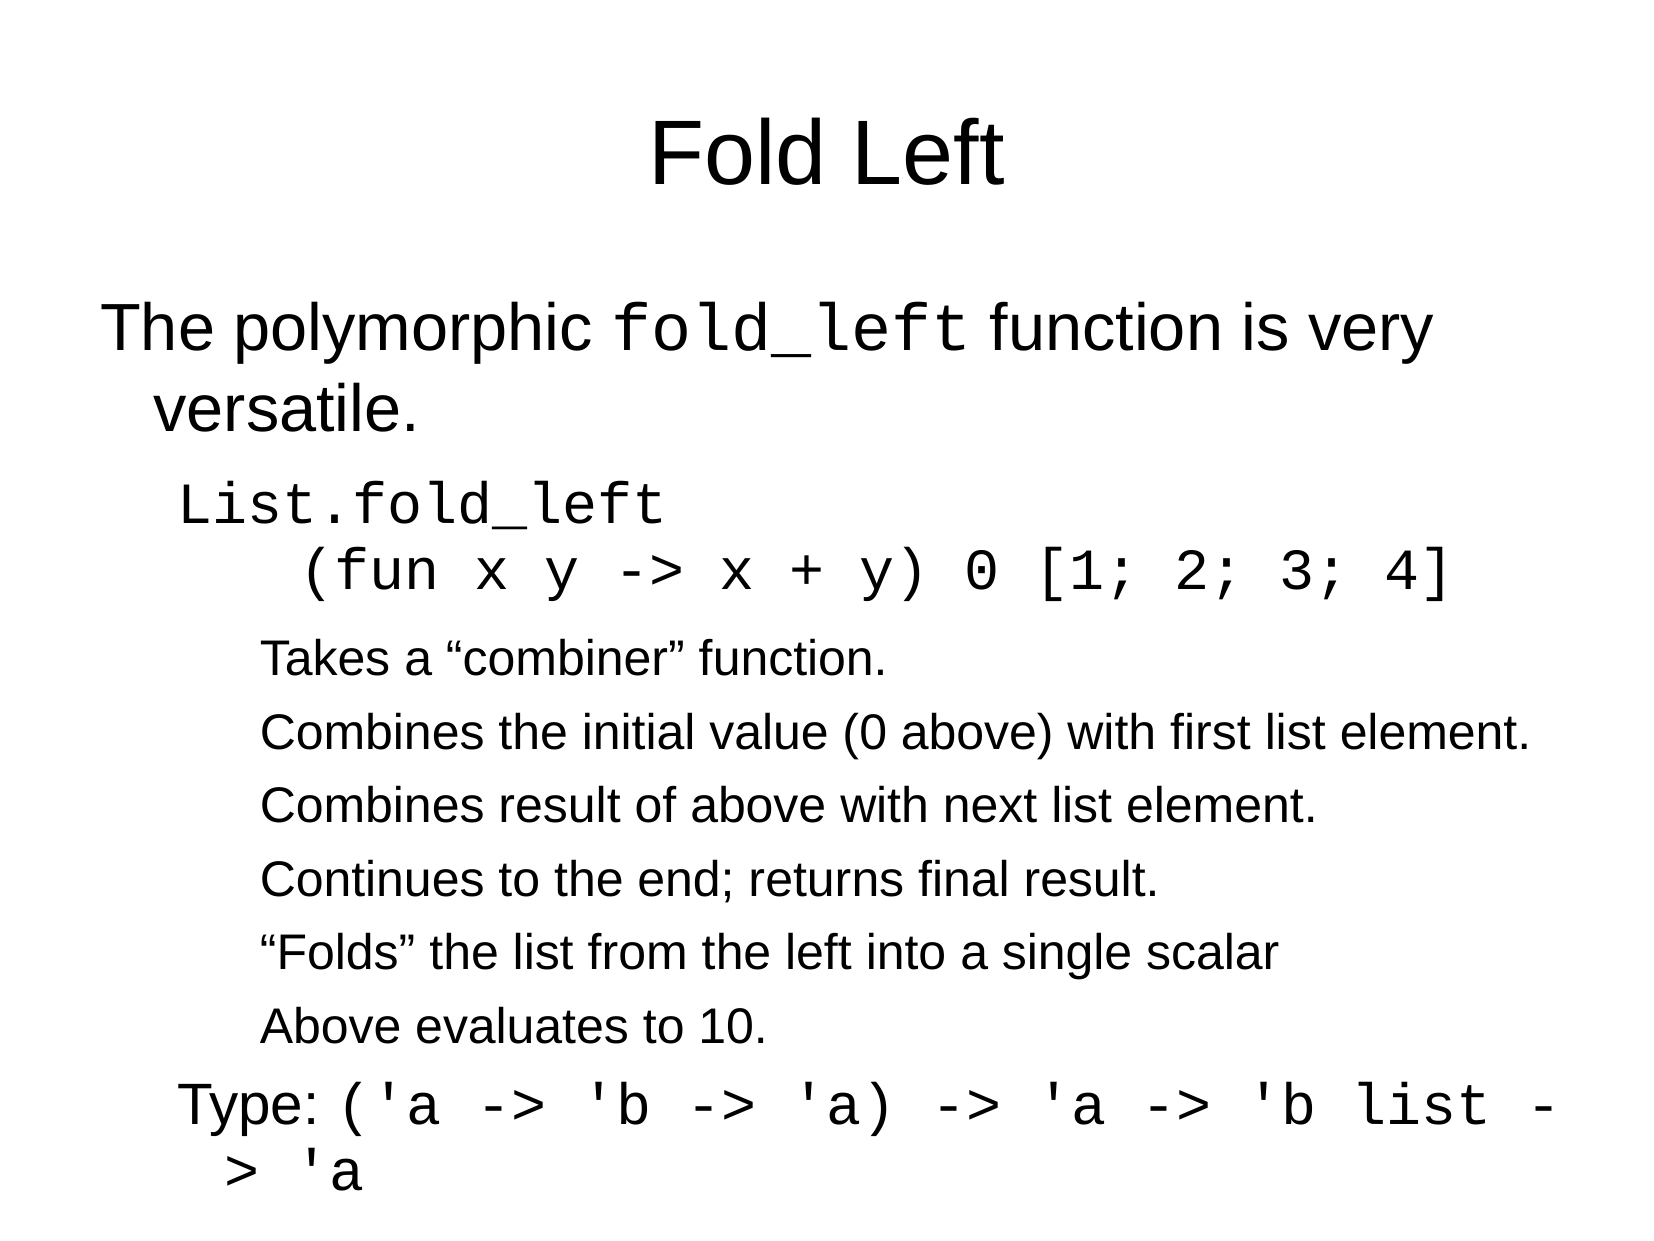

# Fold Left
The polymorphic fold_left function is very versatile.
List.fold_left
	(fun x y -> x + y) 0 [1; 2; 3; 4]
Takes a “combiner” function.
Combines the initial value (0 above) with first list element.
Combines result of above with next list element.
Continues to the end; returns final result.
“Folds” the list from the left into a single scalar
Above evaluates to 10.
Type: ('a -> 'b -> 'a) -> 'a -> 'b list -> 'a